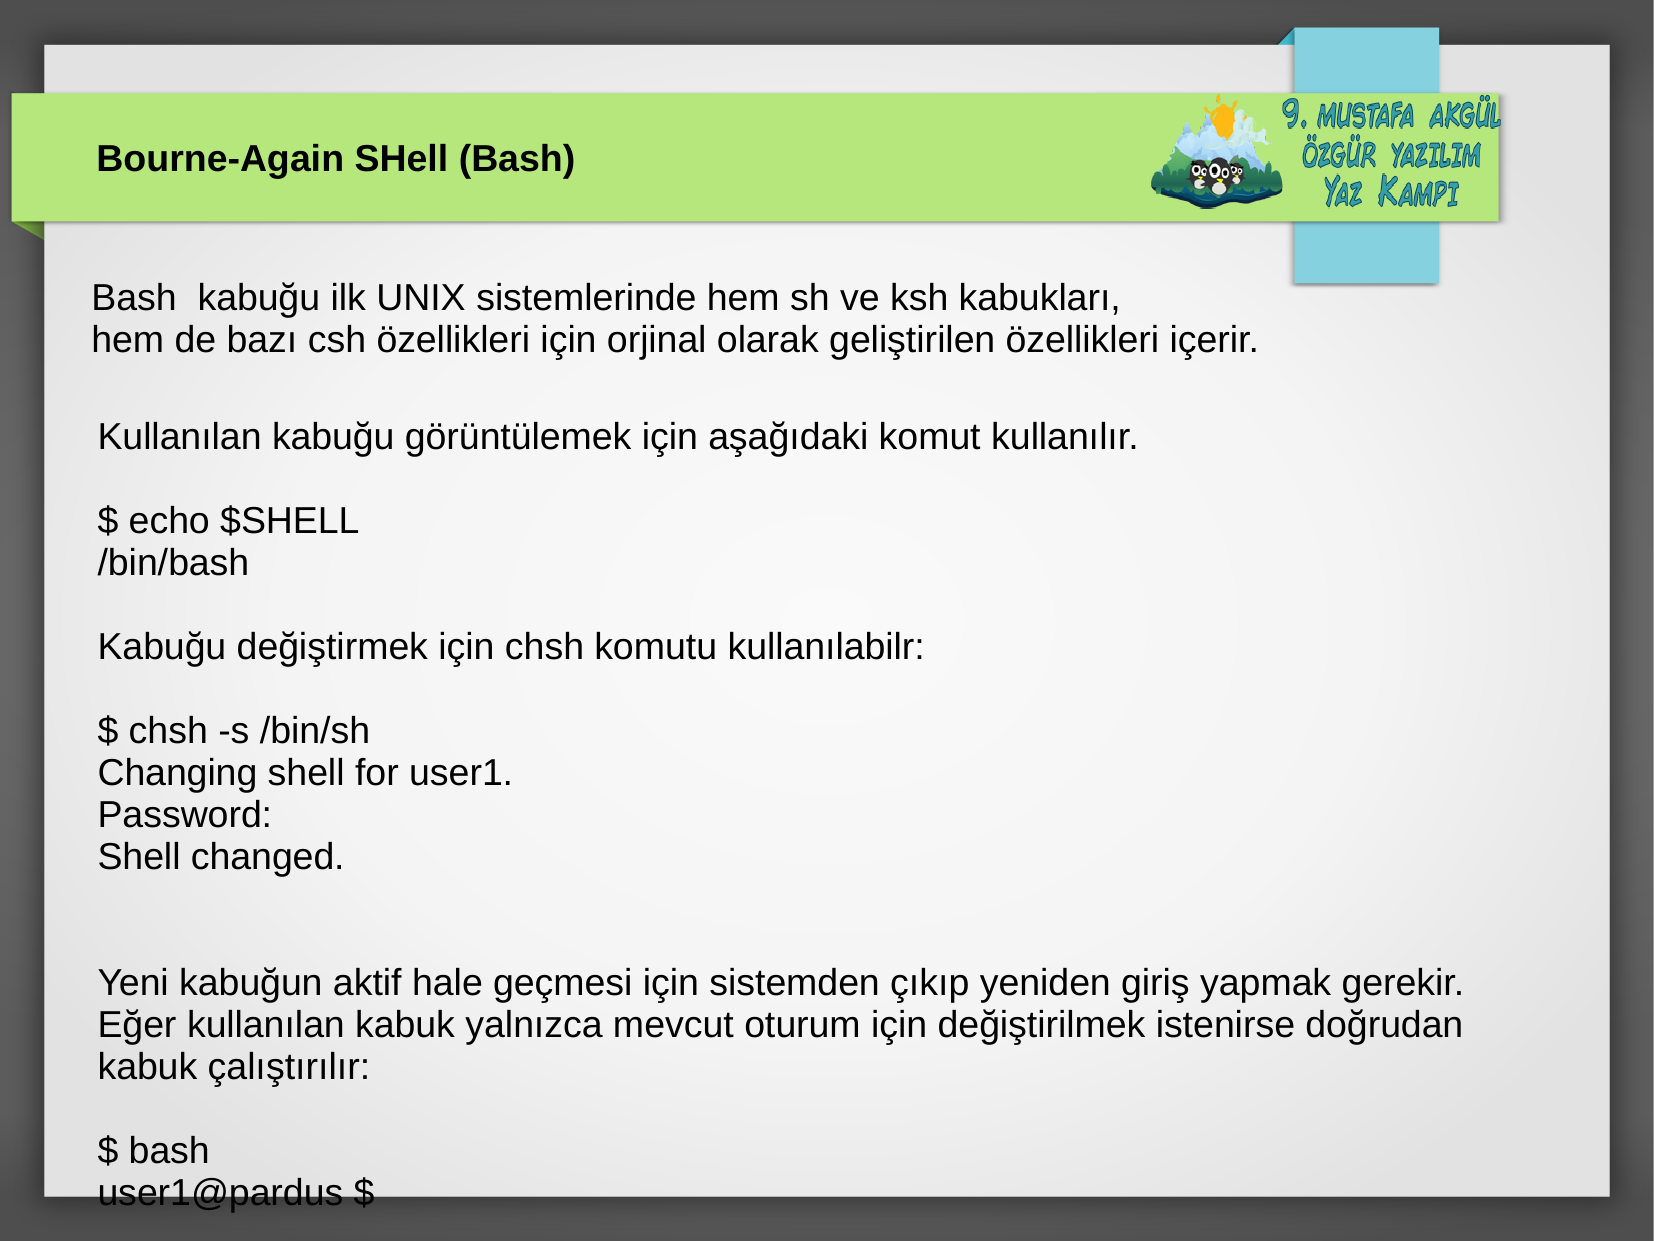

Bourne-Again SHell (Bash)
Bash  kabuğu ilk UNIX sistemlerinde hem sh ve ksh kabukları,
hem de bazı csh özellikleri için orjinal olarak geliştirilen özellikleri içerir.
Kullanılan kabuğu görüntülemek için aşağıdaki komut kullanılır.
$ echo $SHELL
/bin/bash
Kabuğu değiştirmek için chsh komutu kullanılabilr:
$ chsh -s /bin/sh
Changing shell for user1.
Password:
Shell changed.
Yeni kabuğun aktif hale geçmesi için sistemden çıkıp yeniden giriş yapmak gerekir.
Eğer kullanılan kabuk yalnızca mevcut oturum için değiştirilmek istenirse doğrudan
kabuk çalıştırılır:
$ bash
user1@pardus $